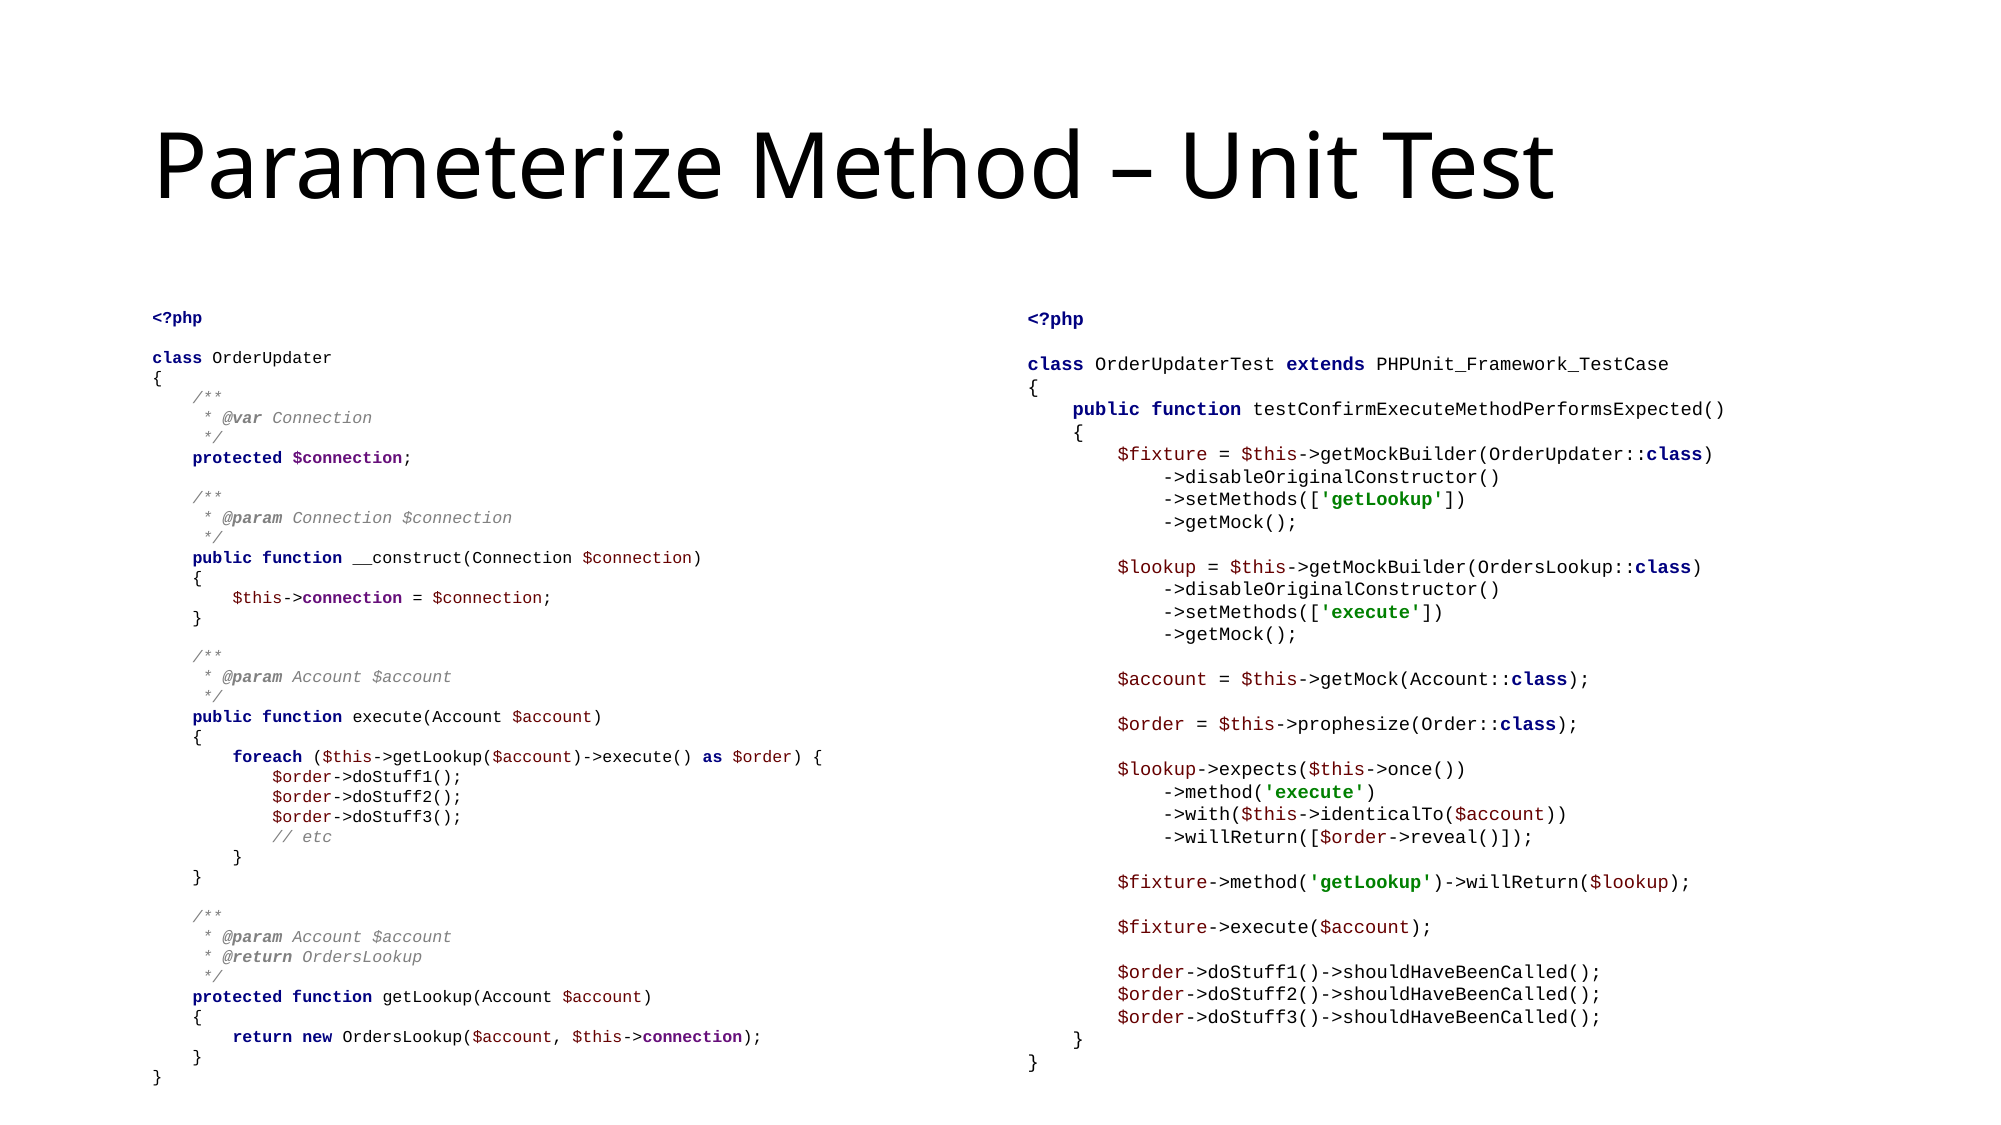

# Parameterize Method – Unit Test
<?php
class OrderUpdater
{
 /**
 * @var Connection
 */
 protected $connection;
 /**
 * @param Connection $connection
 */
 public function __construct(Connection $connection)
 {
 $this->connection = $connection;
 }
 /**
 * @param Account $account
 */
 public function execute(Account $account)
 {
 foreach ($this->getLookup($account)->execute() as $order) {
 $order->doStuff1();
 $order->doStuff2();
 $order->doStuff3();
 // etc
 }
 }
 /**
 * @param Account $account
 * @return OrdersLookup
 */
 protected function getLookup(Account $account)
 {
 return new OrdersLookup($account, $this->connection);
 }
}
<?php
class OrderUpdaterTest extends PHPUnit_Framework_TestCase
{
 public function testConfirmExecuteMethodPerformsExpected()
 {
 $fixture = $this->getMockBuilder(OrderUpdater::class)
 ->disableOriginalConstructor()
 ->setMethods(['getLookup'])
 ->getMock();
 $lookup = $this->getMockBuilder(OrdersLookup::class)
 ->disableOriginalConstructor()
 ->setMethods(['execute'])
 ->getMock();
 $account = $this->getMock(Account::class);
 $order = $this->prophesize(Order::class);
 $lookup->expects($this->once())
 ->method('execute')
 ->with($this->identicalTo($account))
 ->willReturn([$order->reveal()]);
 $fixture->method('getLookup')->willReturn($lookup);
 $fixture->execute($account);
 $order->doStuff1()->shouldHaveBeenCalled();
 $order->doStuff2()->shouldHaveBeenCalled();
 $order->doStuff3()->shouldHaveBeenCalled();
 }
}